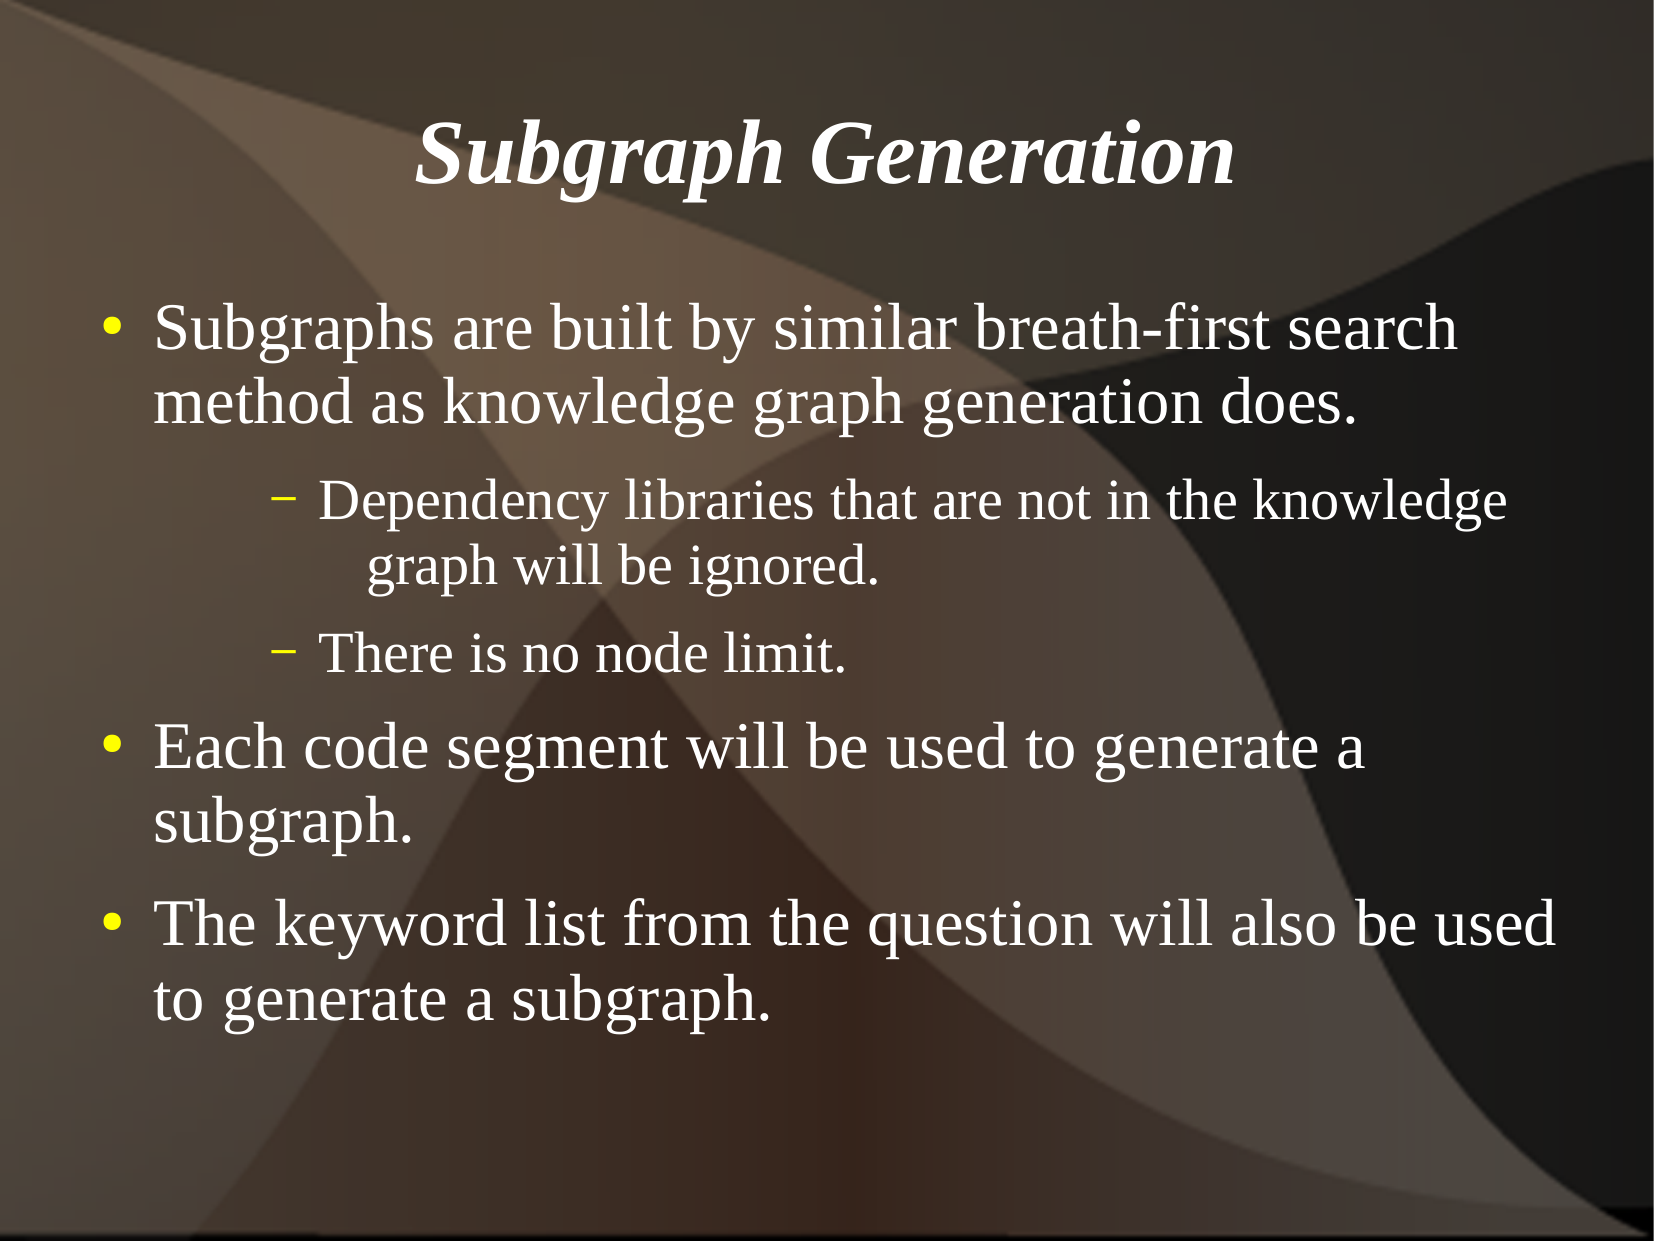

# Subgraph Generation
Subgraphs are built by similar breath-first search method as knowledge graph generation does.
Dependency libraries that are not in the knowledge graph will be ignored.
There is no node limit.
Each code segment will be used to generate a subgraph.
The keyword list from the question will also be used to generate a subgraph.